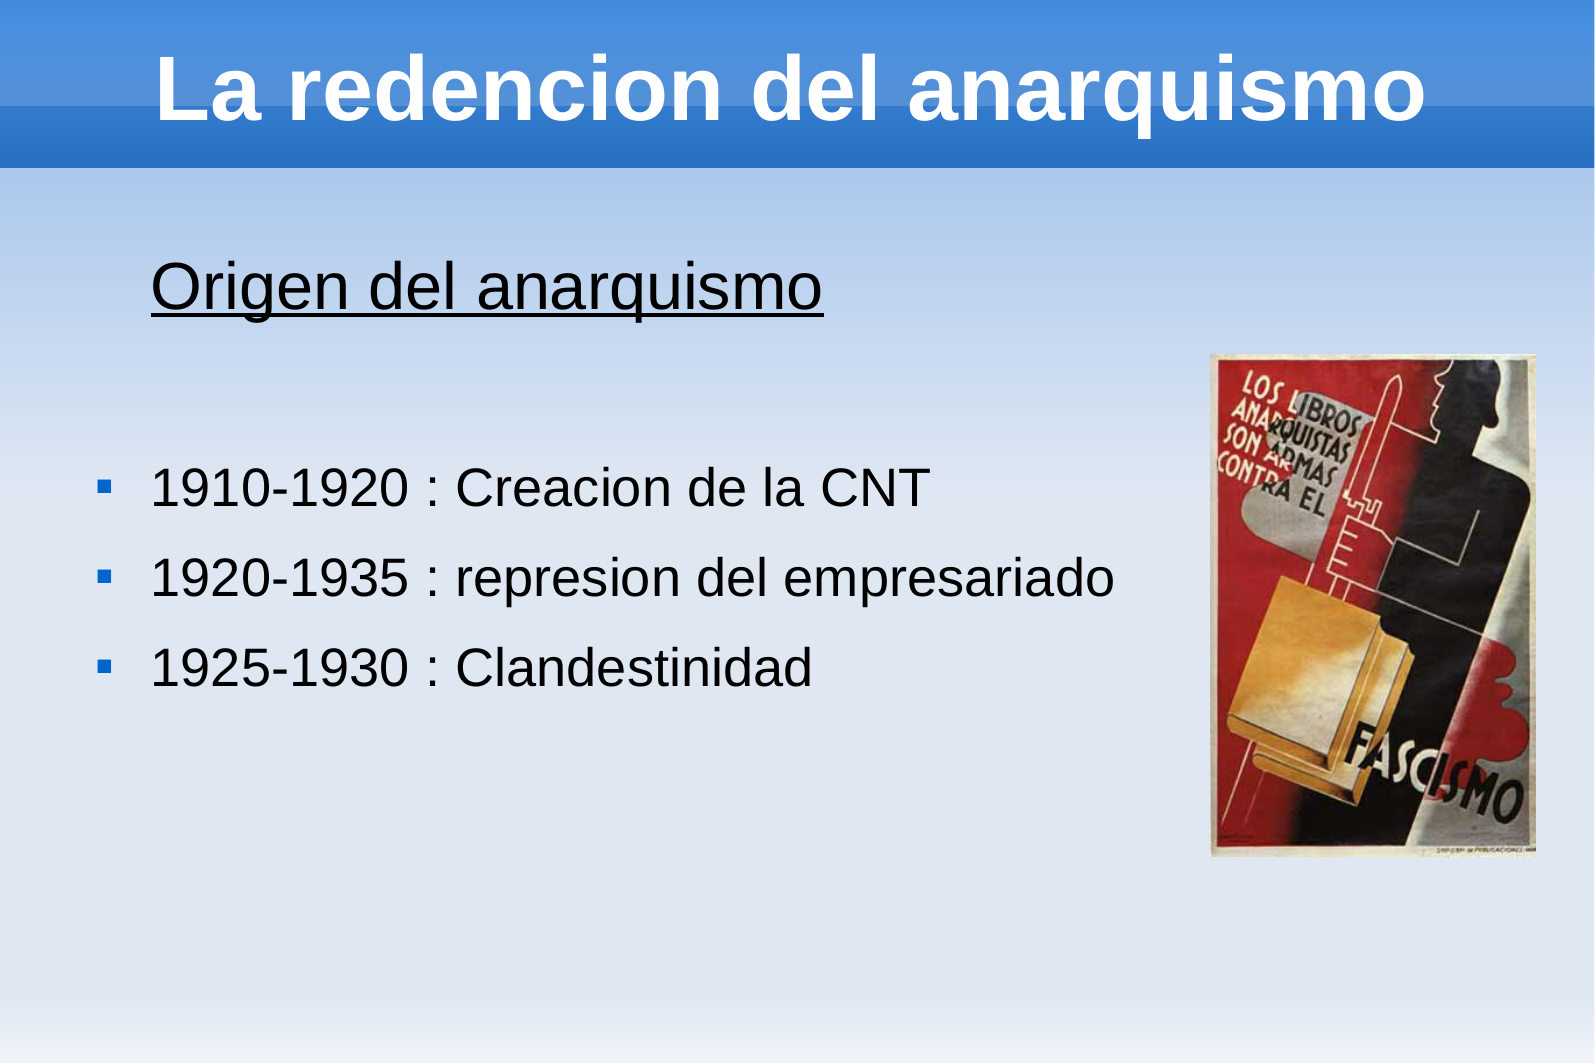

# La redencion del anarquismo
Origen del anarquismo
1910-1920 : Creacion de la CNT
1920-1935 : represion del empresariado
1925-1930 : Clandestinidad